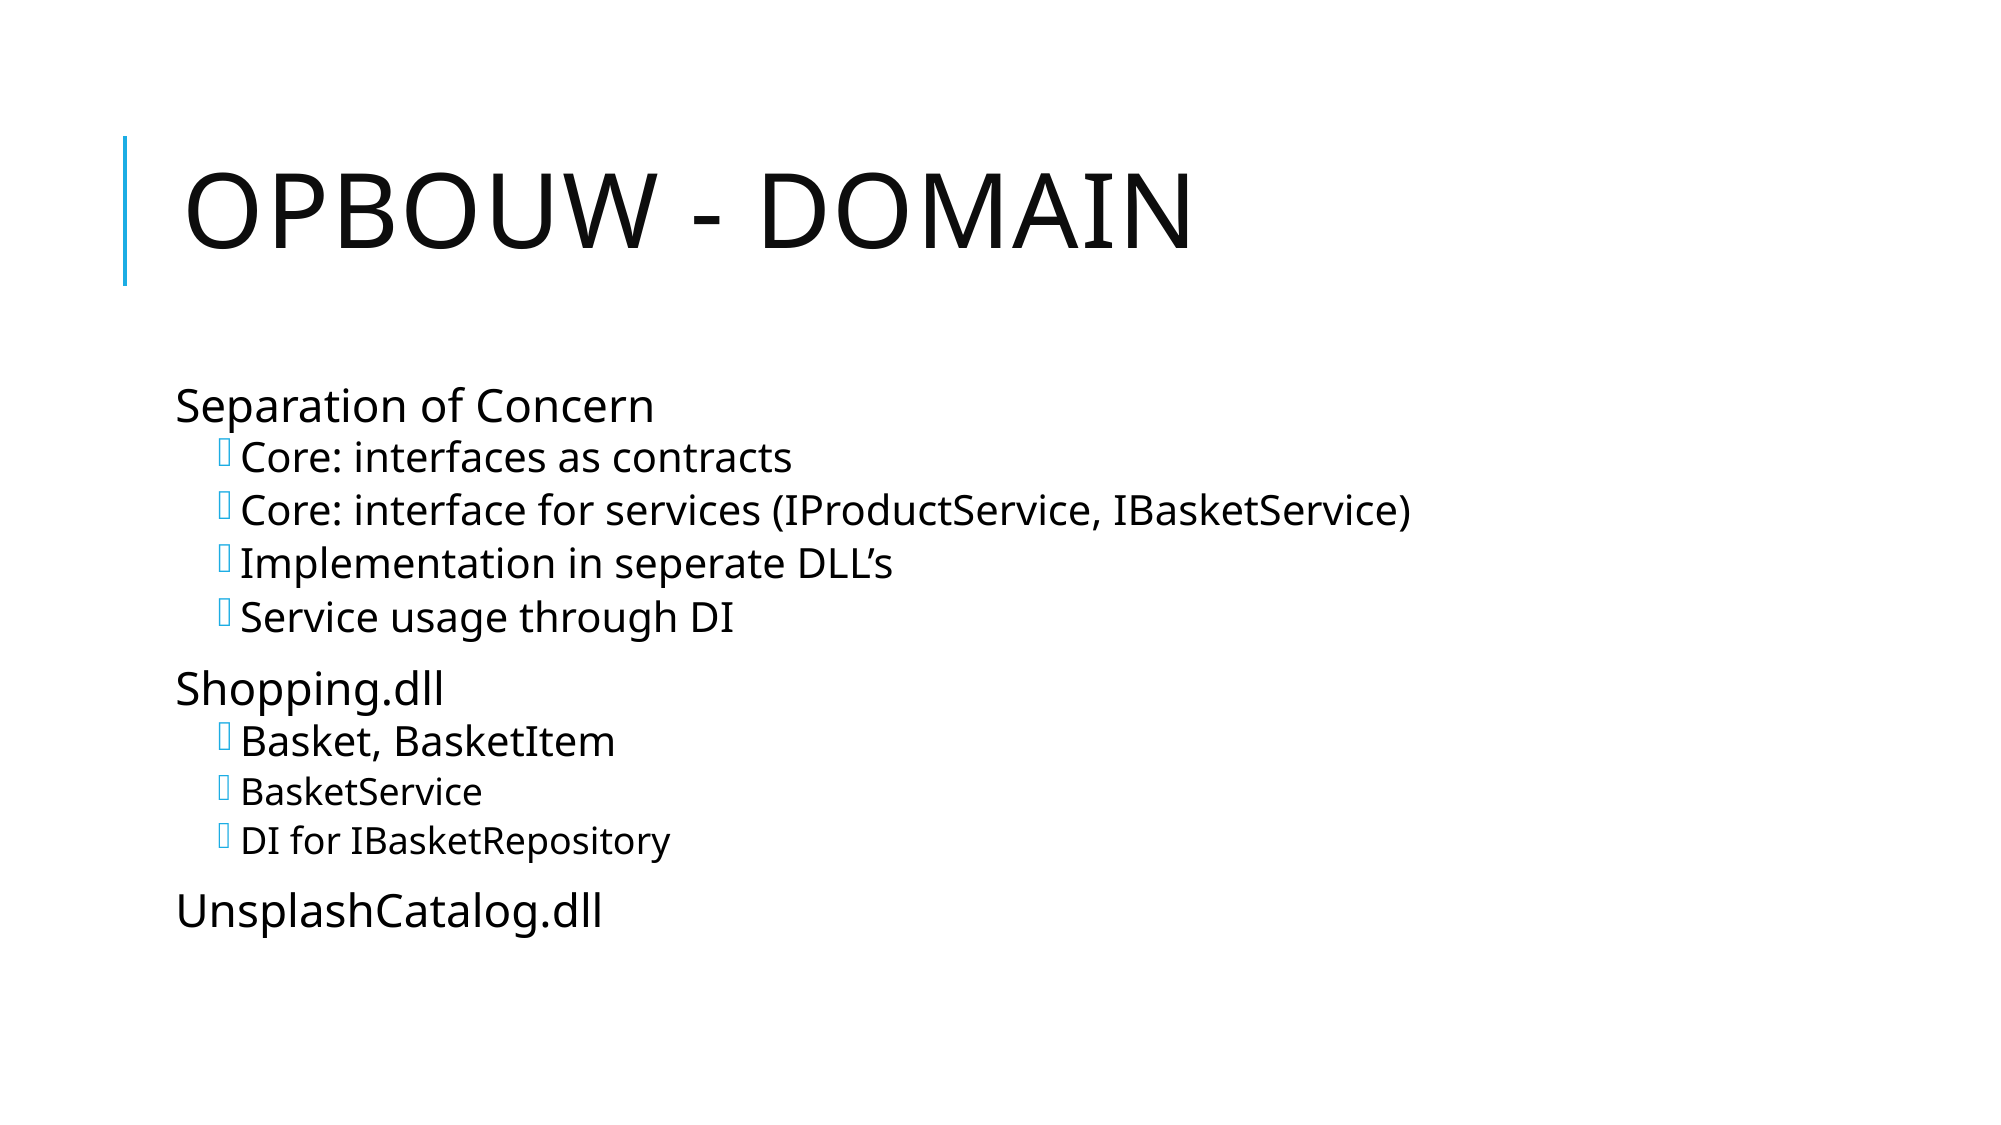

# Opbouw - Domain
Separation of Concern
Core: interfaces as contracts
Core: interface for services (IProductService, IBasketService)
Implementation in seperate DLL’s
Service usage through DI
Shopping.dll
Basket, BasketItem
BasketService
DI for IBasketRepository
UnsplashCatalog.dll